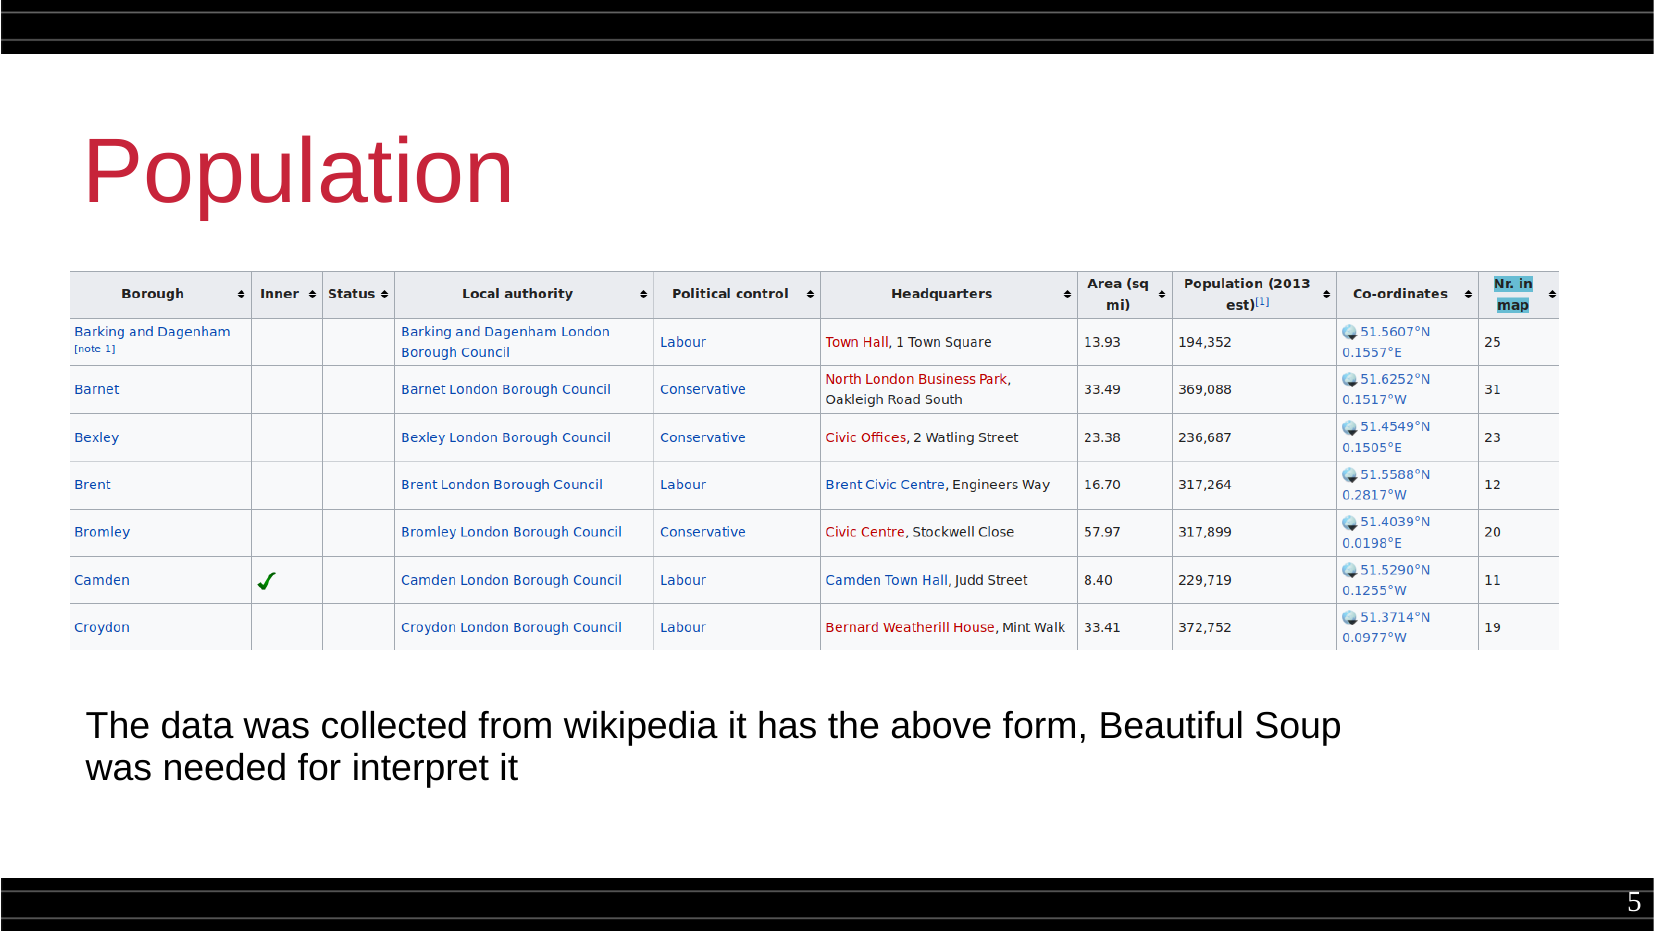

# Population
The data was collected from wikipedia it has the above form, Beautiful Soup was needed for interpret it